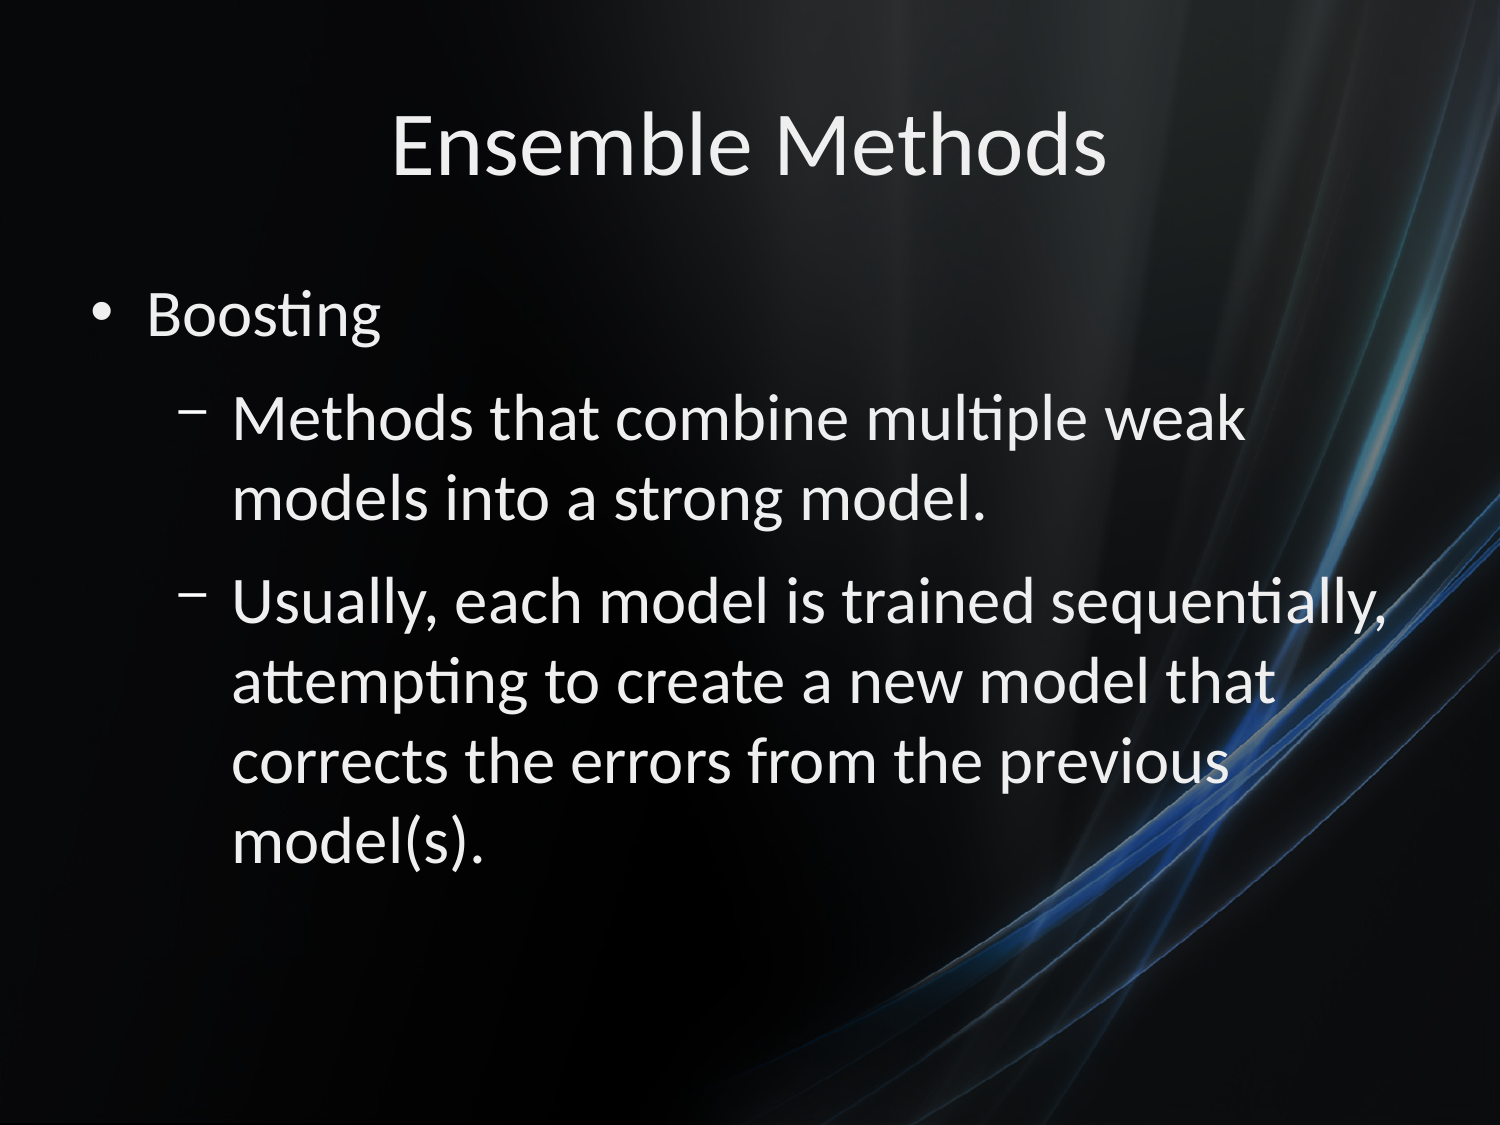

# Ensemble Methods
Boosting
Methods that combine multiple weak models into a strong model.
Usually, each model is trained sequentially, attempting to create a new model that corrects the errors from the previous model(s).